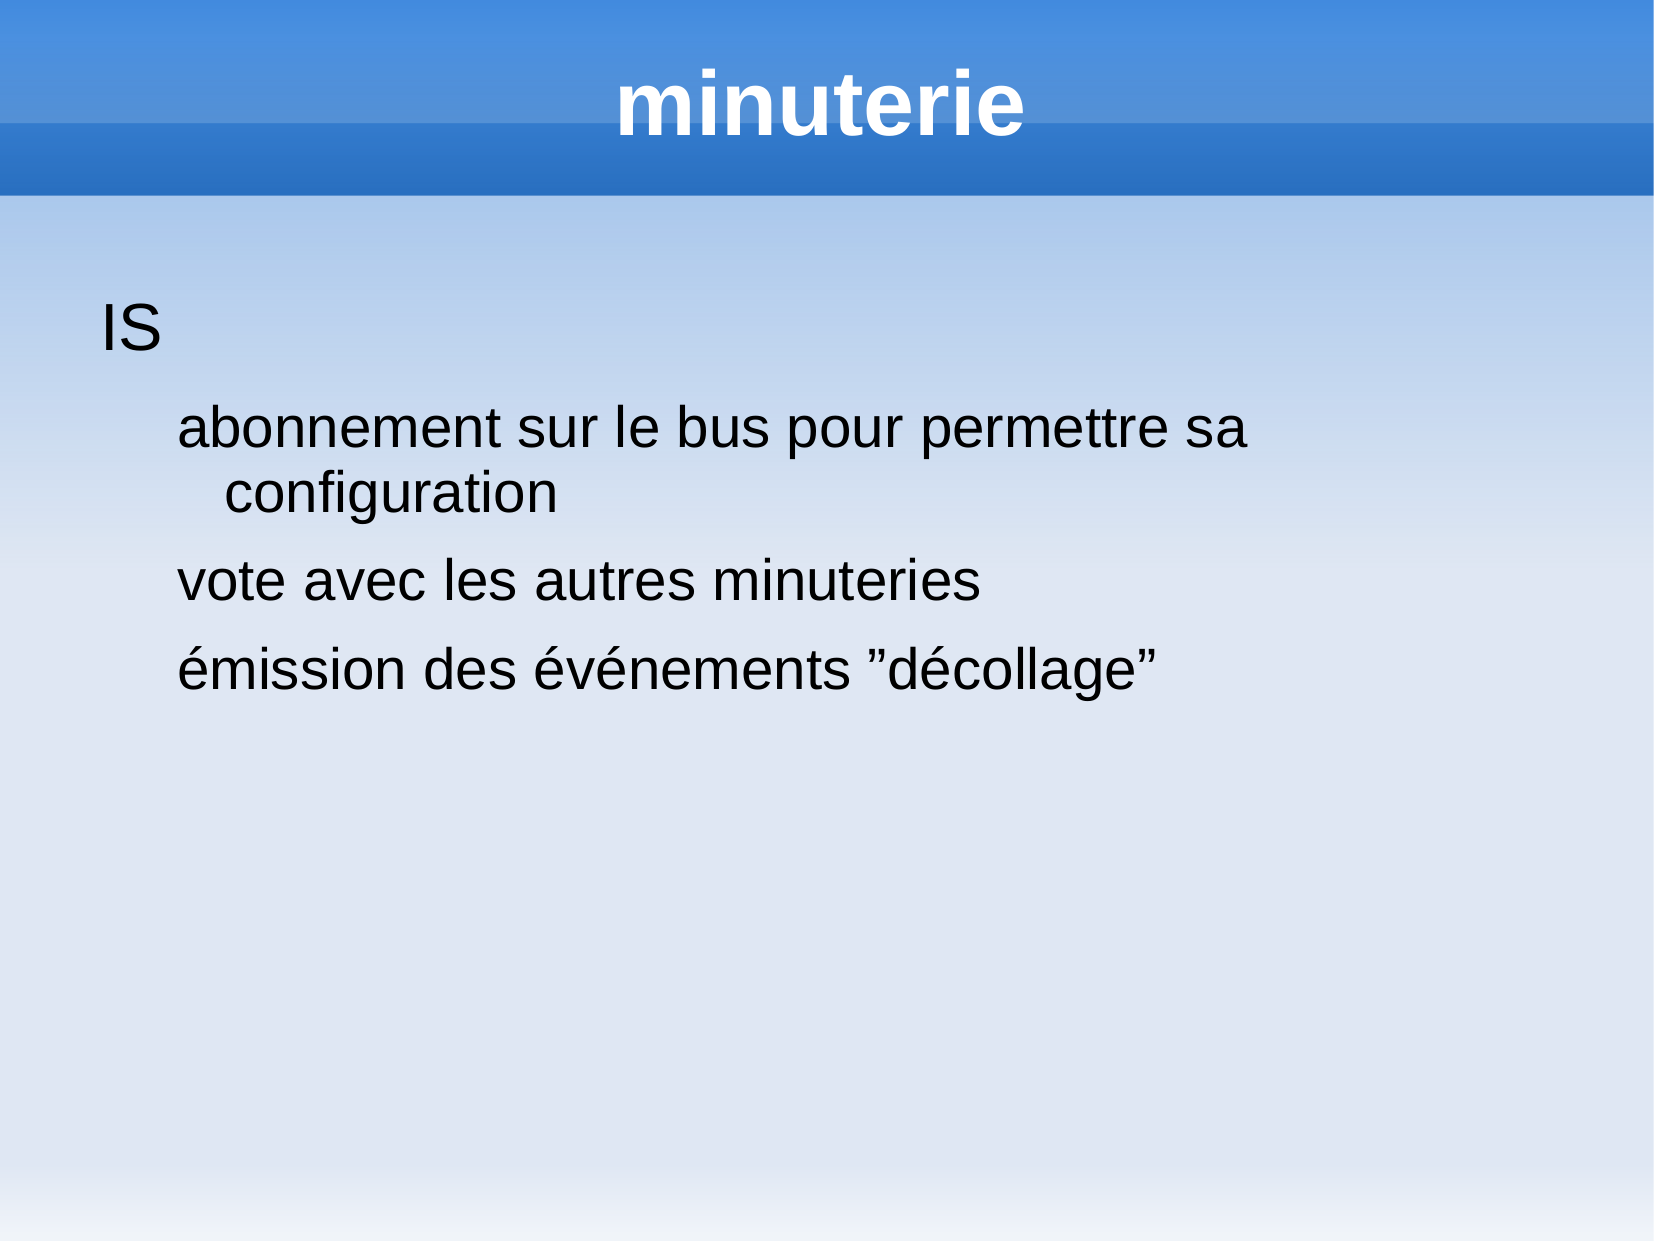

# minuterie
IS
abonnement sur le bus pour permettre sa configuration
vote avec les autres minuteries
émission des événements ”décollage”